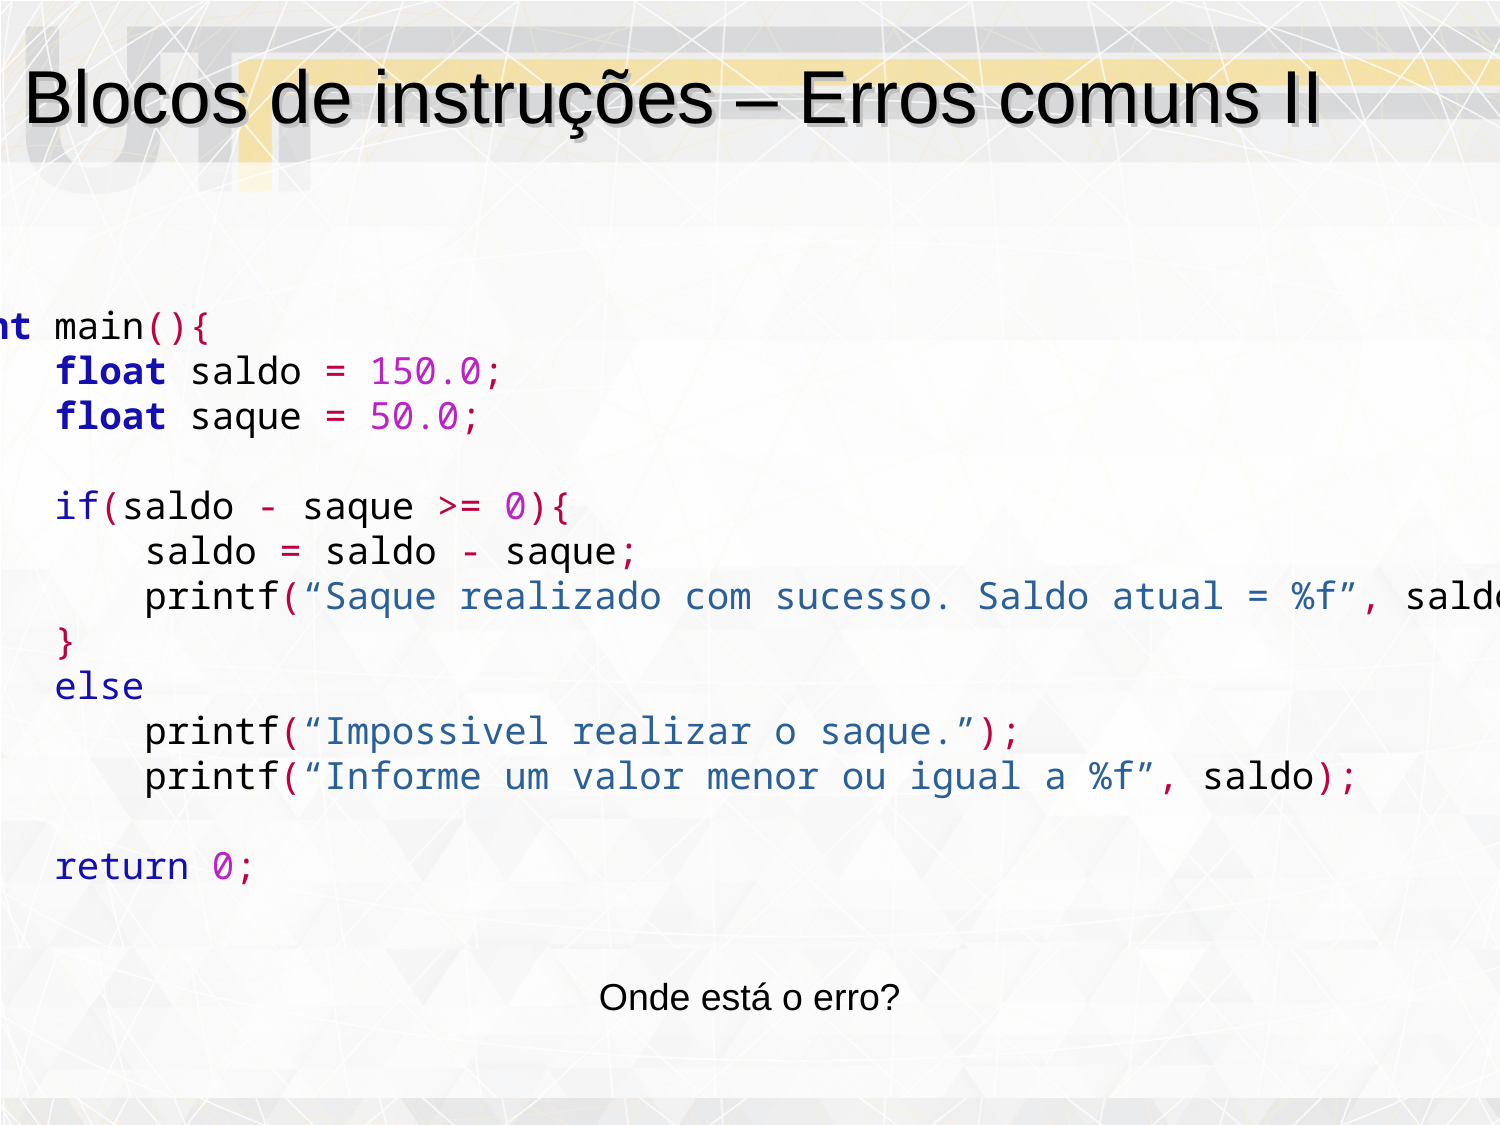

# Blocos de instruções – Erros comuns II
int main(){
 float saldo = 150.0;
 float saque = 50.0;
 if(saldo - saque >= 0){
 saldo = saldo - saque;
 printf(“Saque realizado com sucesso. Saldo atual = %f”, saldo);
 }
 else
 printf(“Impossivel realizar o saque.”);
 printf(“Informe um valor menor ou igual a %f”, saldo);
 return 0;
}
Onde está o erro?